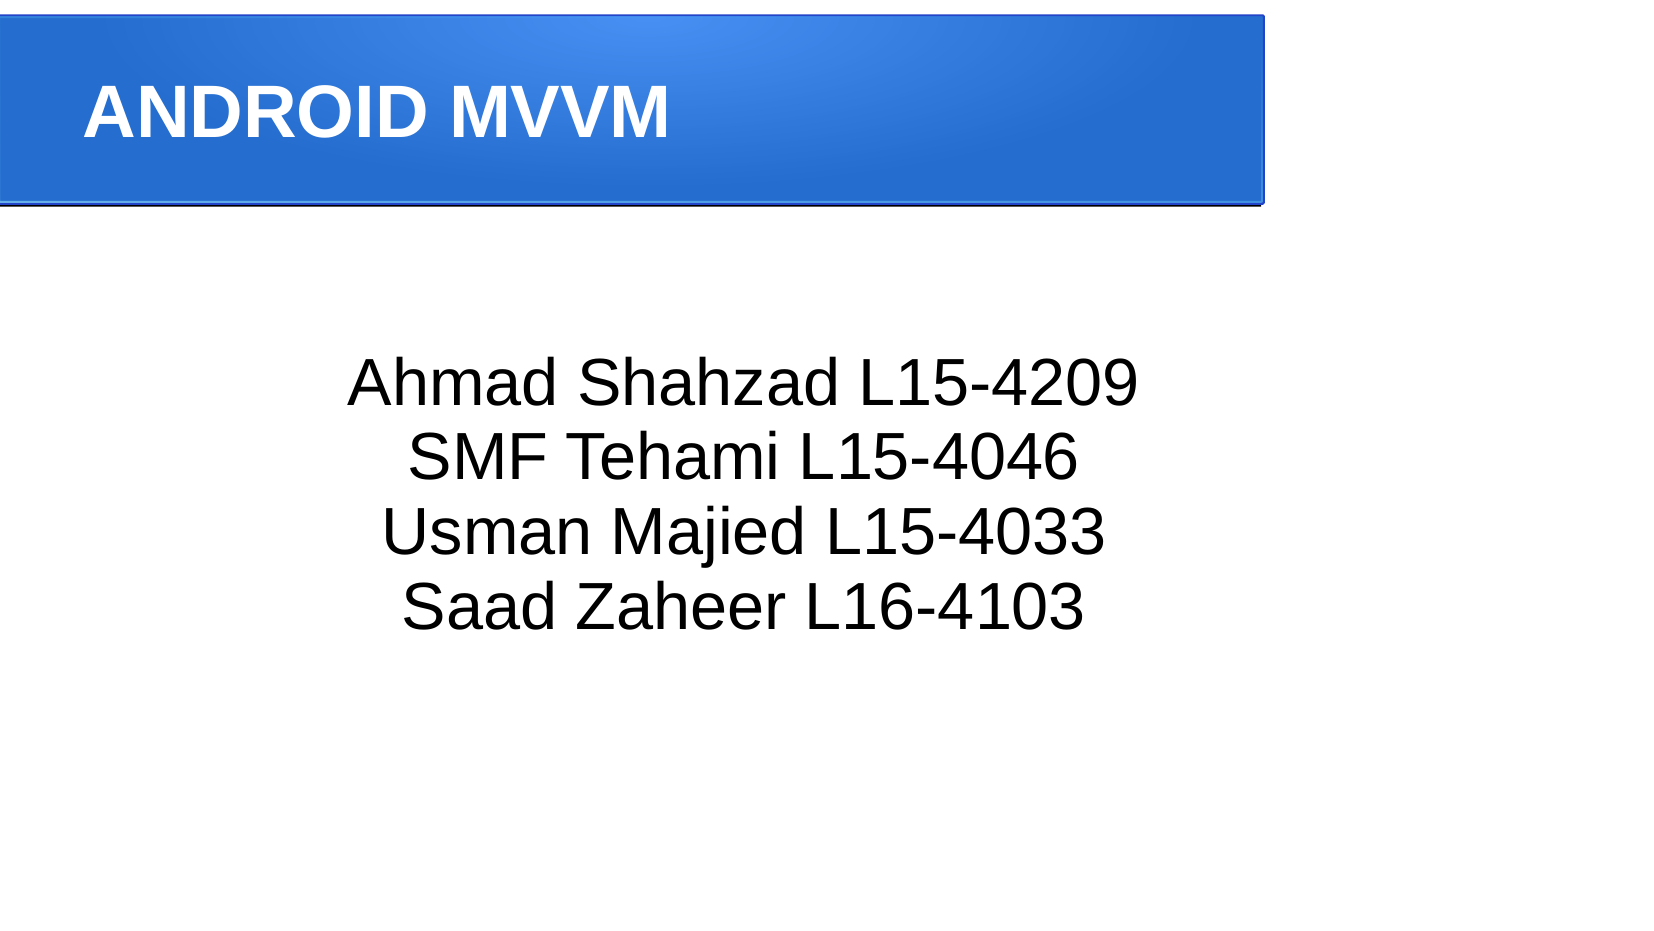

# ANDROID MVVM
Ahmad Shahzad L15-4209
SMF Tehami L15-4046
Usman Majied L15-4033
Saad Zaheer L16-4103